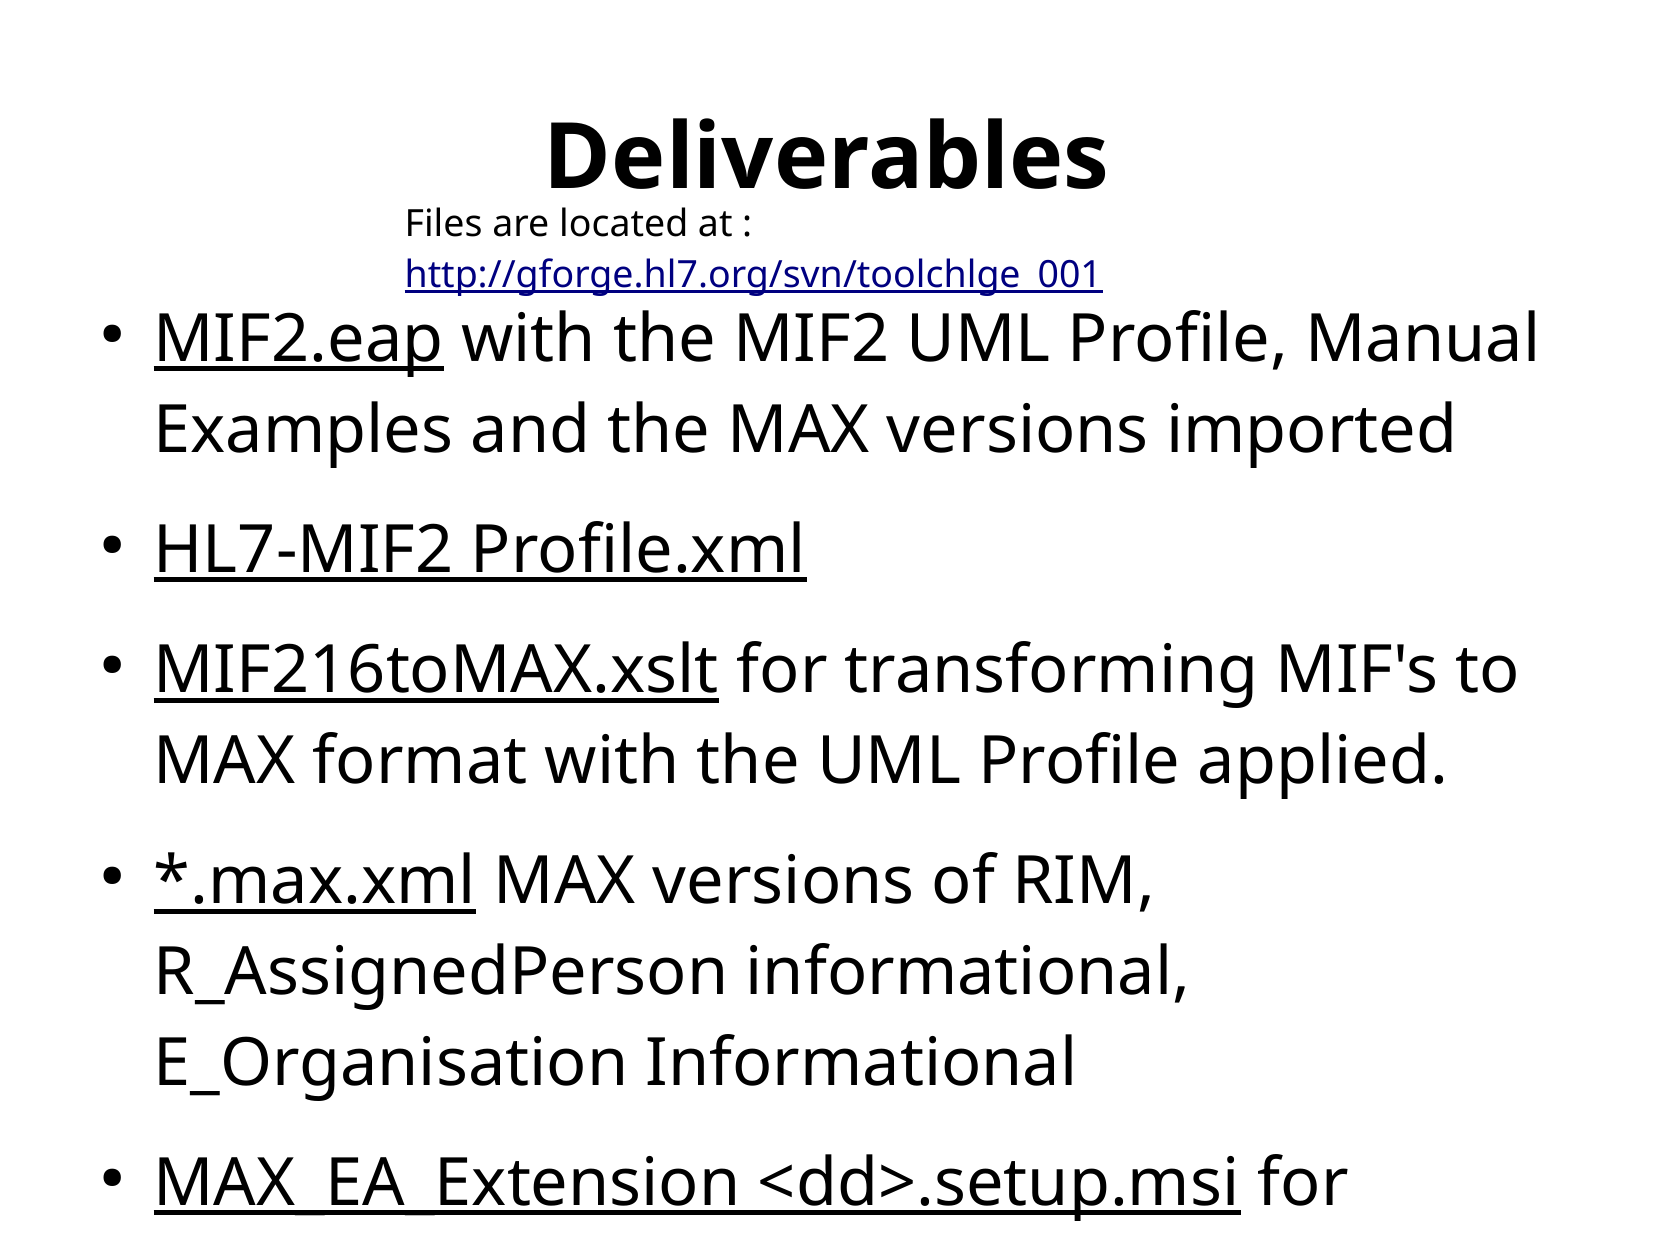

# Deliverables
Files are located at : http://gforge.hl7.org/svn/toolchlge_001
MIF2.eap with the MIF2 UML Profile, Manual Examples and the MAX versions imported
HL7-MIF2 Profile.xml
MIF216toMAX.xslt for transforming MIF's to MAX format with the UML Profile applied.
*.max.xml MAX versions of RIM, R_AssignedPerson informational, E_Organisation Informational
MAX_EA_Extension <dd>.setup.msi for importing the MAX files into EA